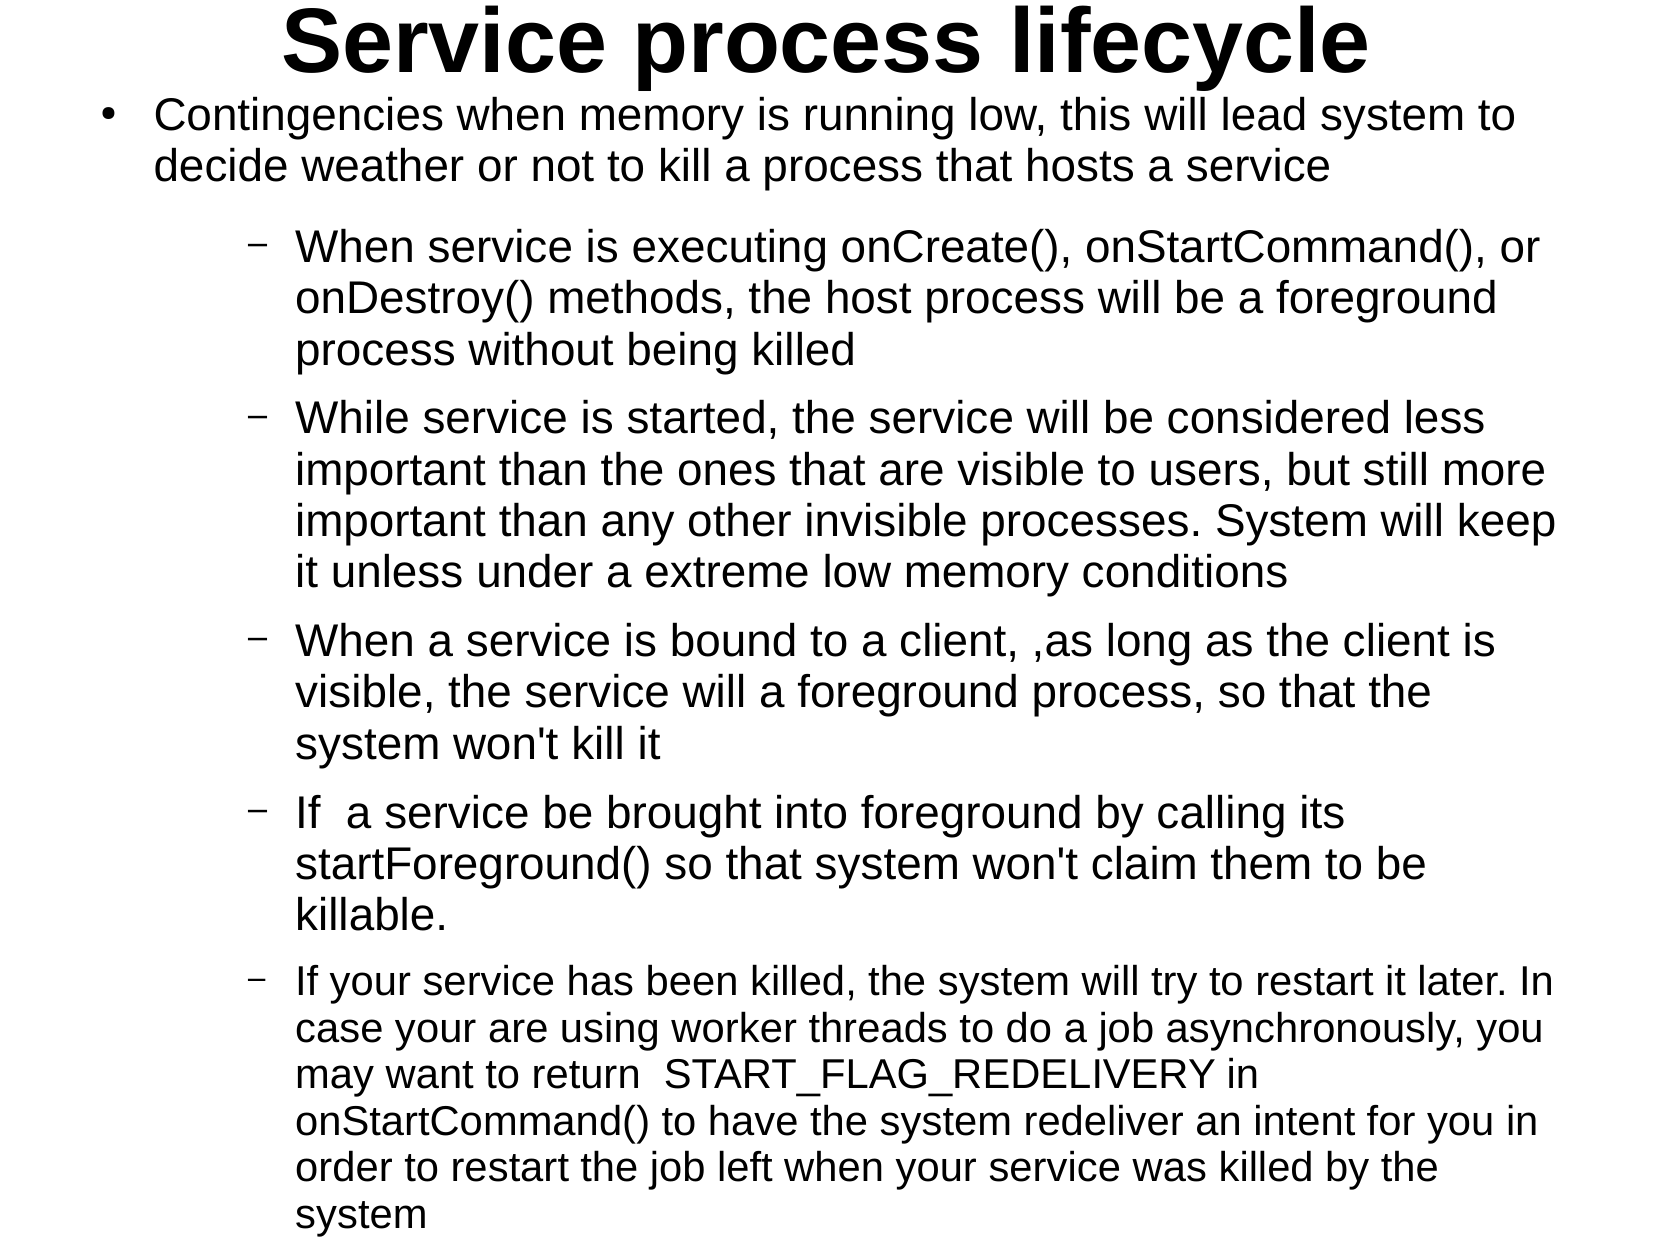

# Service process lifecycle
Contingencies when memory is running low, this will lead system to decide weather or not to kill a process that hosts a service
When service is executing onCreate(), onStartCommand(), or onDestroy() methods, the host process will be a foreground process without being killed
While service is started, the service will be considered less important than the ones that are visible to users, but still more important than any other invisible processes. System will keep it unless under a extreme low memory conditions
When a service is bound to a client, ,as long as the client is visible, the service will a foreground process, so that the system won't kill it
If a service be brought into foreground by calling its startForeground() so that system won't claim them to be killable.
If your service has been killed, the system will try to restart it later. In case your are using worker threads to do a job asynchronously, you may want to return START_FLAG_REDELIVERY in onStartCommand() to have the system redeliver an intent for you in order to restart the job left when your service was killed by the system